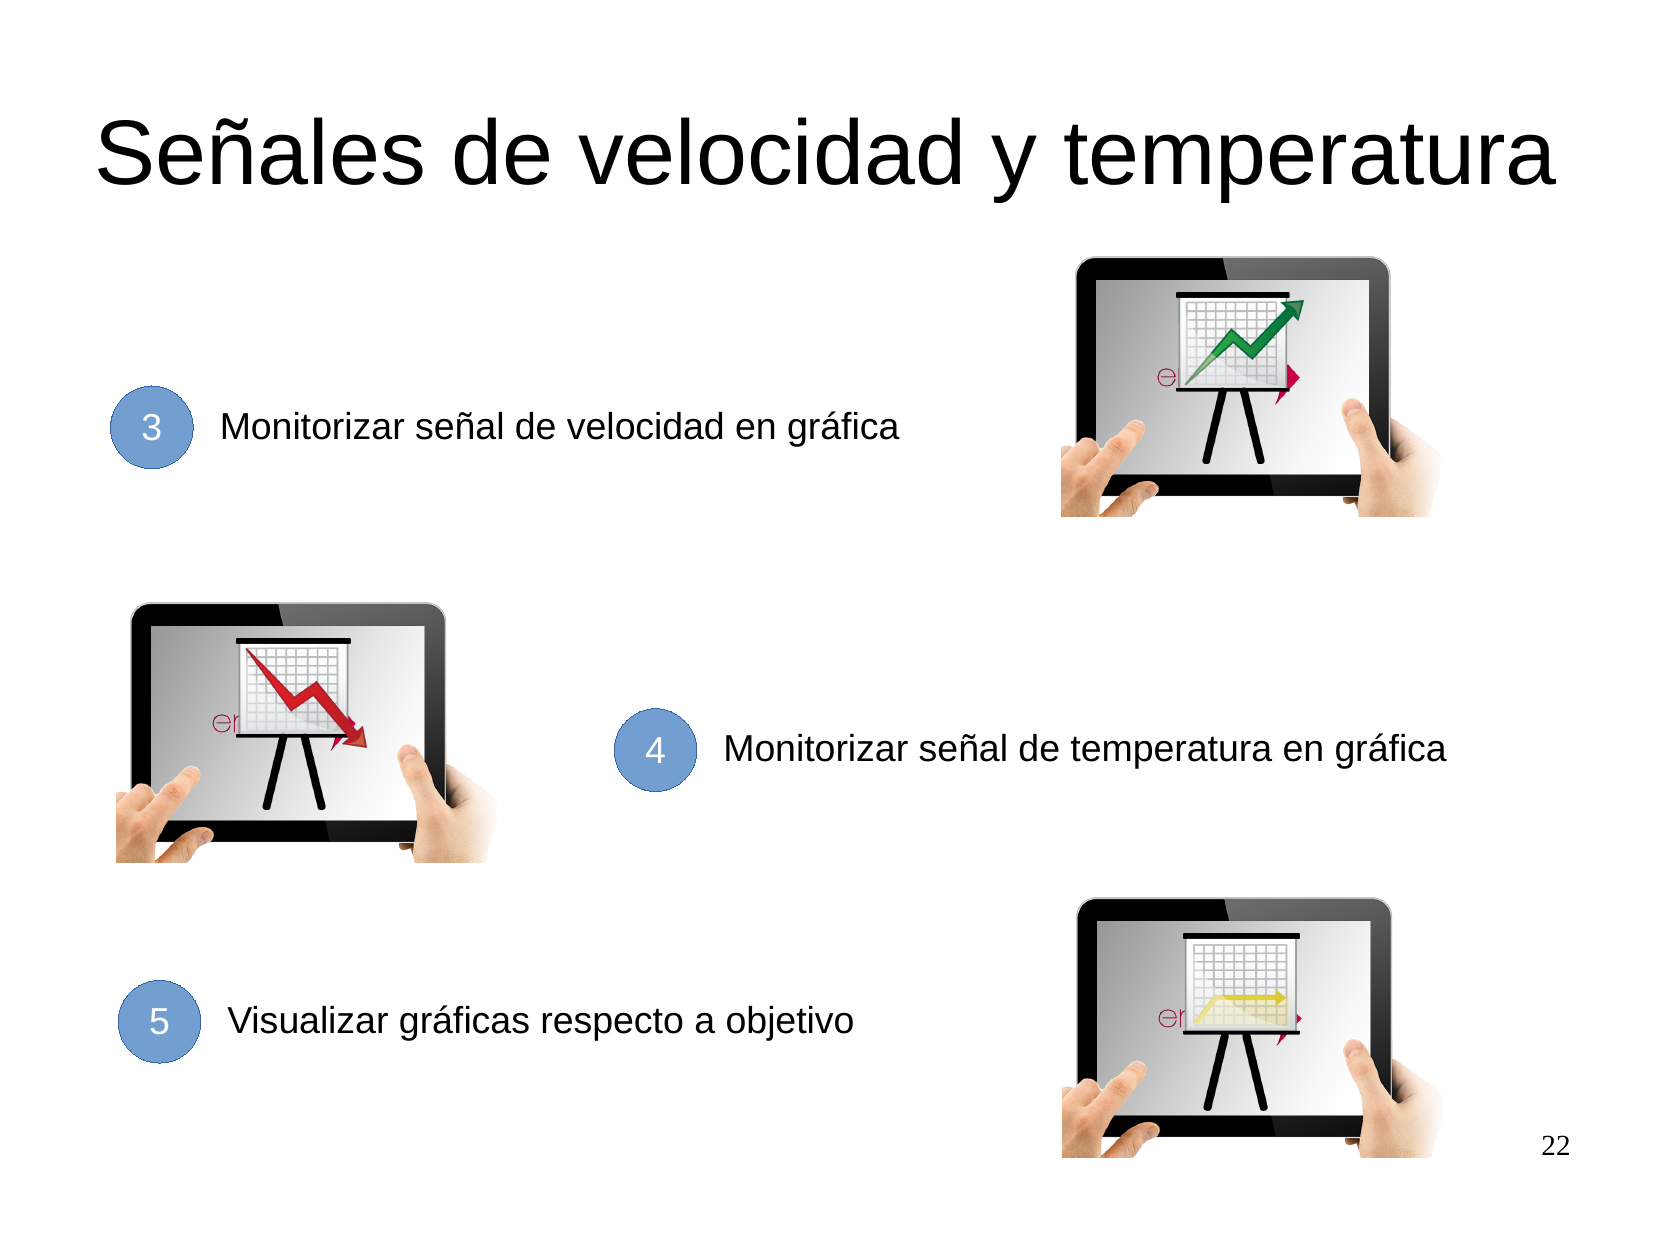

# Señales de velocidad y temperatura
3
Monitorizar señal de velocidad en gráfica
4
Monitorizar señal de temperatura en gráfica
5
Visualizar gráficas respecto a objetivo
22